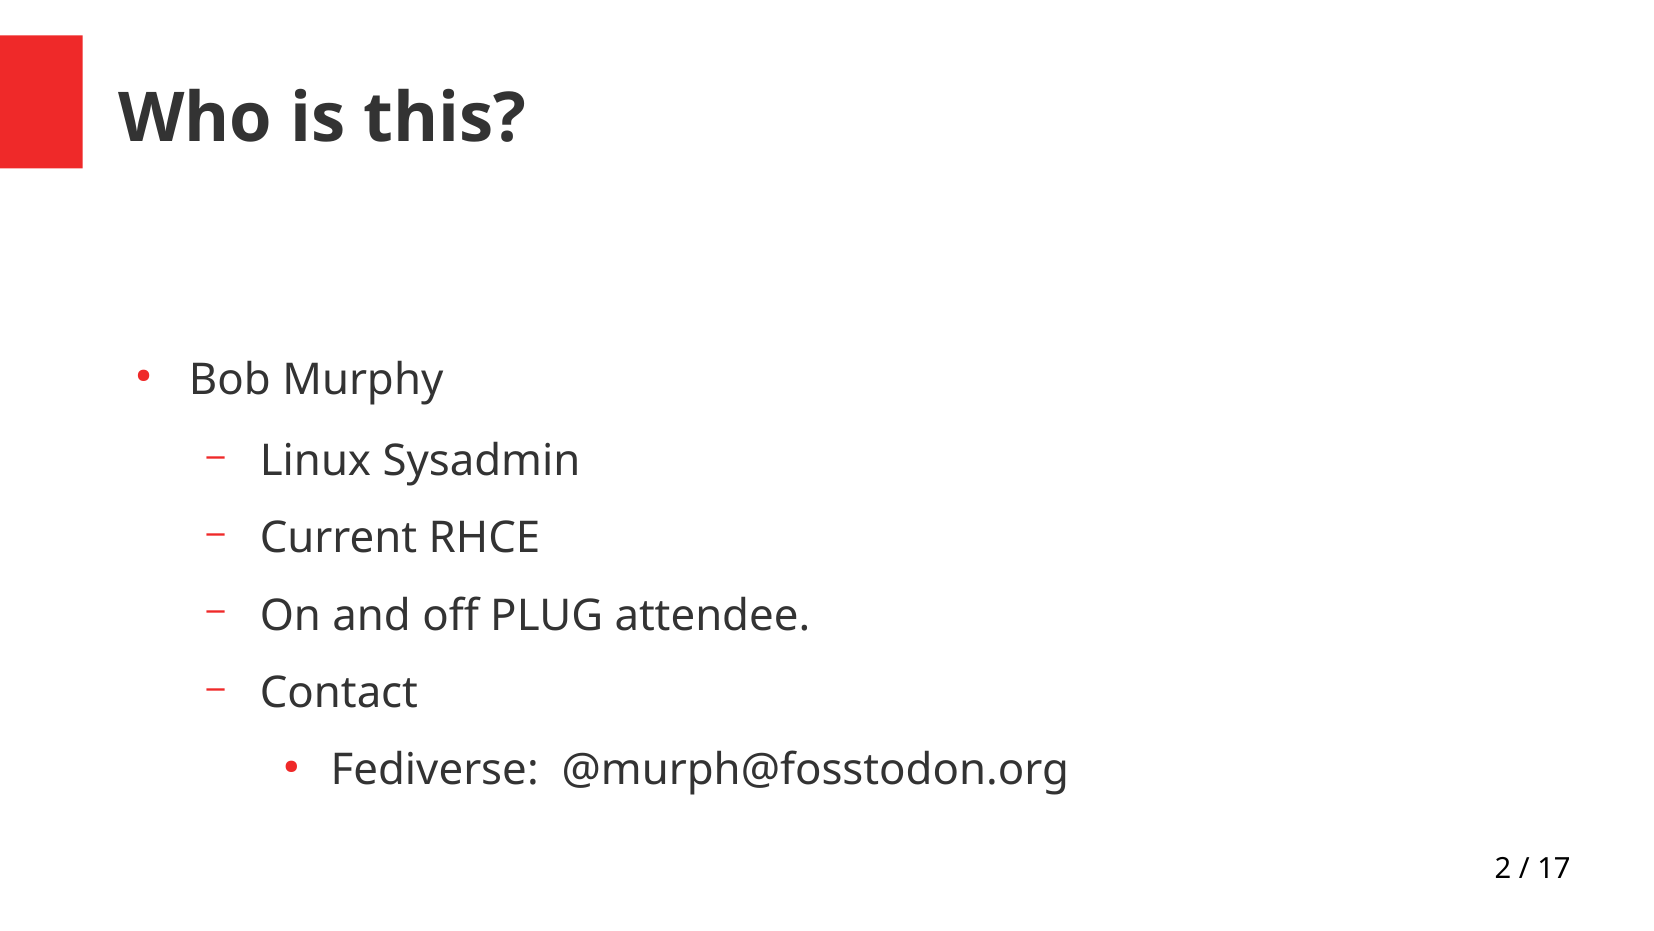

# Who is this?
Bob Murphy
Linux Sysadmin
Current RHCE
On and off PLUG attendee.
Contact
Fediverse: @murph@fosstodon.org
2